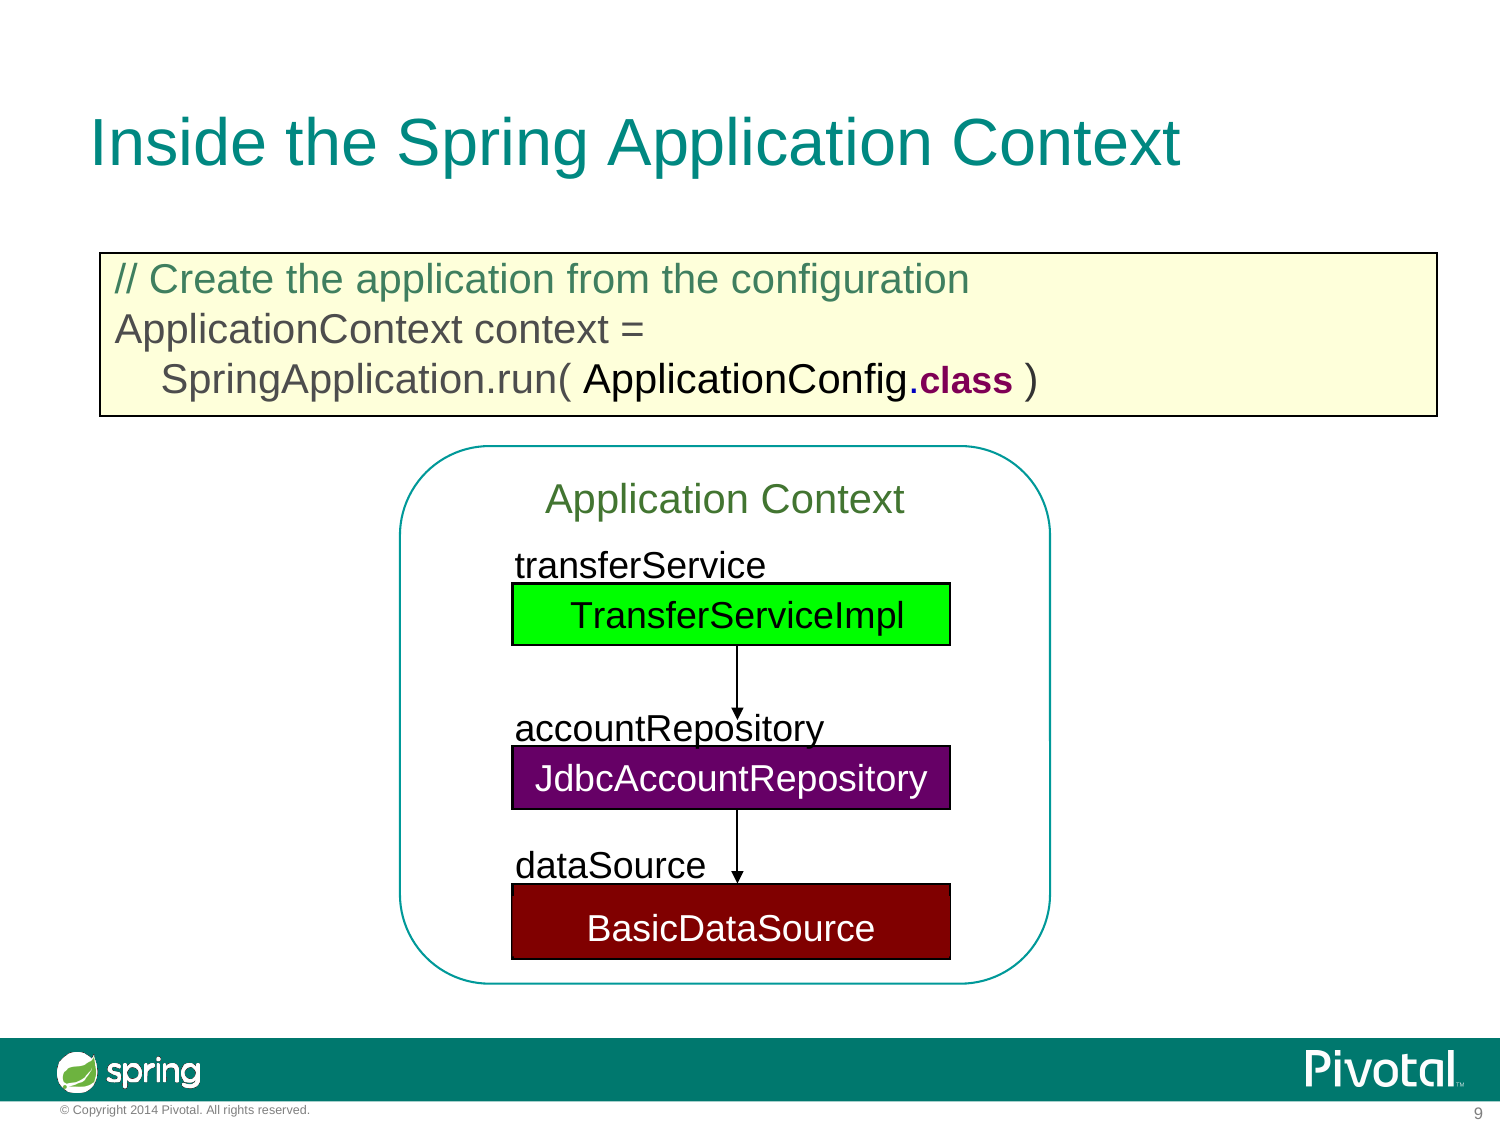

# Inside the Spring Application Context
// Create the application from the configuration
ApplicationContext context =
 SpringApplication.run( ApplicationConfig.class )
Application Context
transferService
TransferServiceImpl
accountRepository
JdbcAccountRepository
dataSource
BasicDataSource